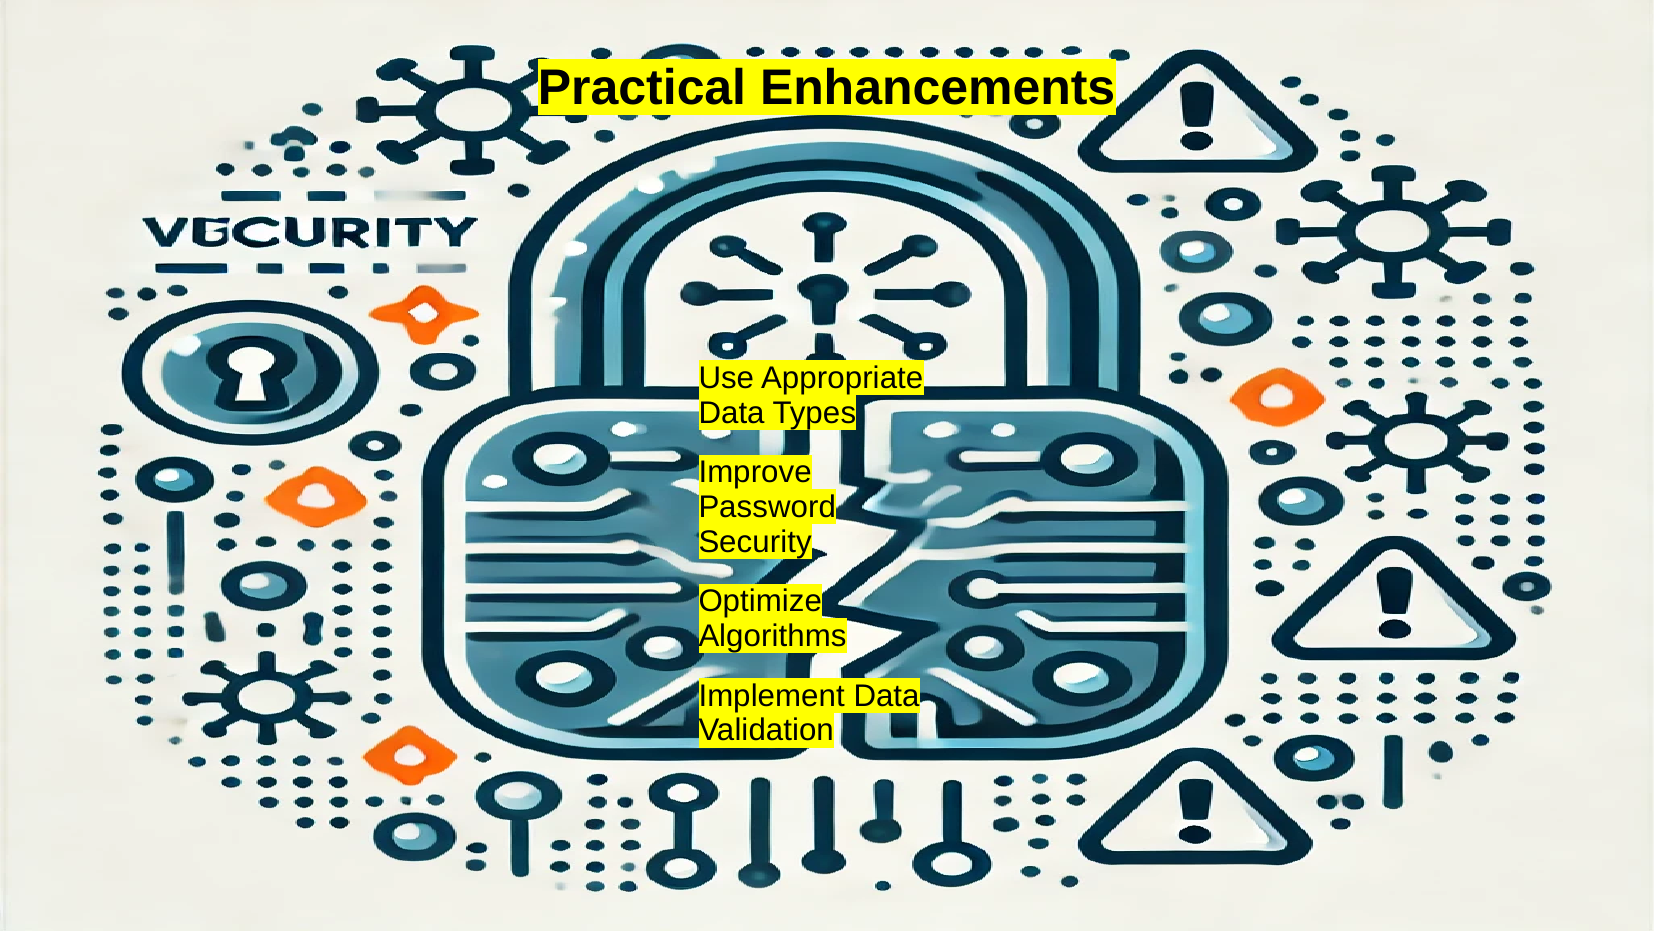

# Practical Enhancements
Use Appropriate Data Types
Improve Password Security
Optimize Algorithms
Implement Data Validation